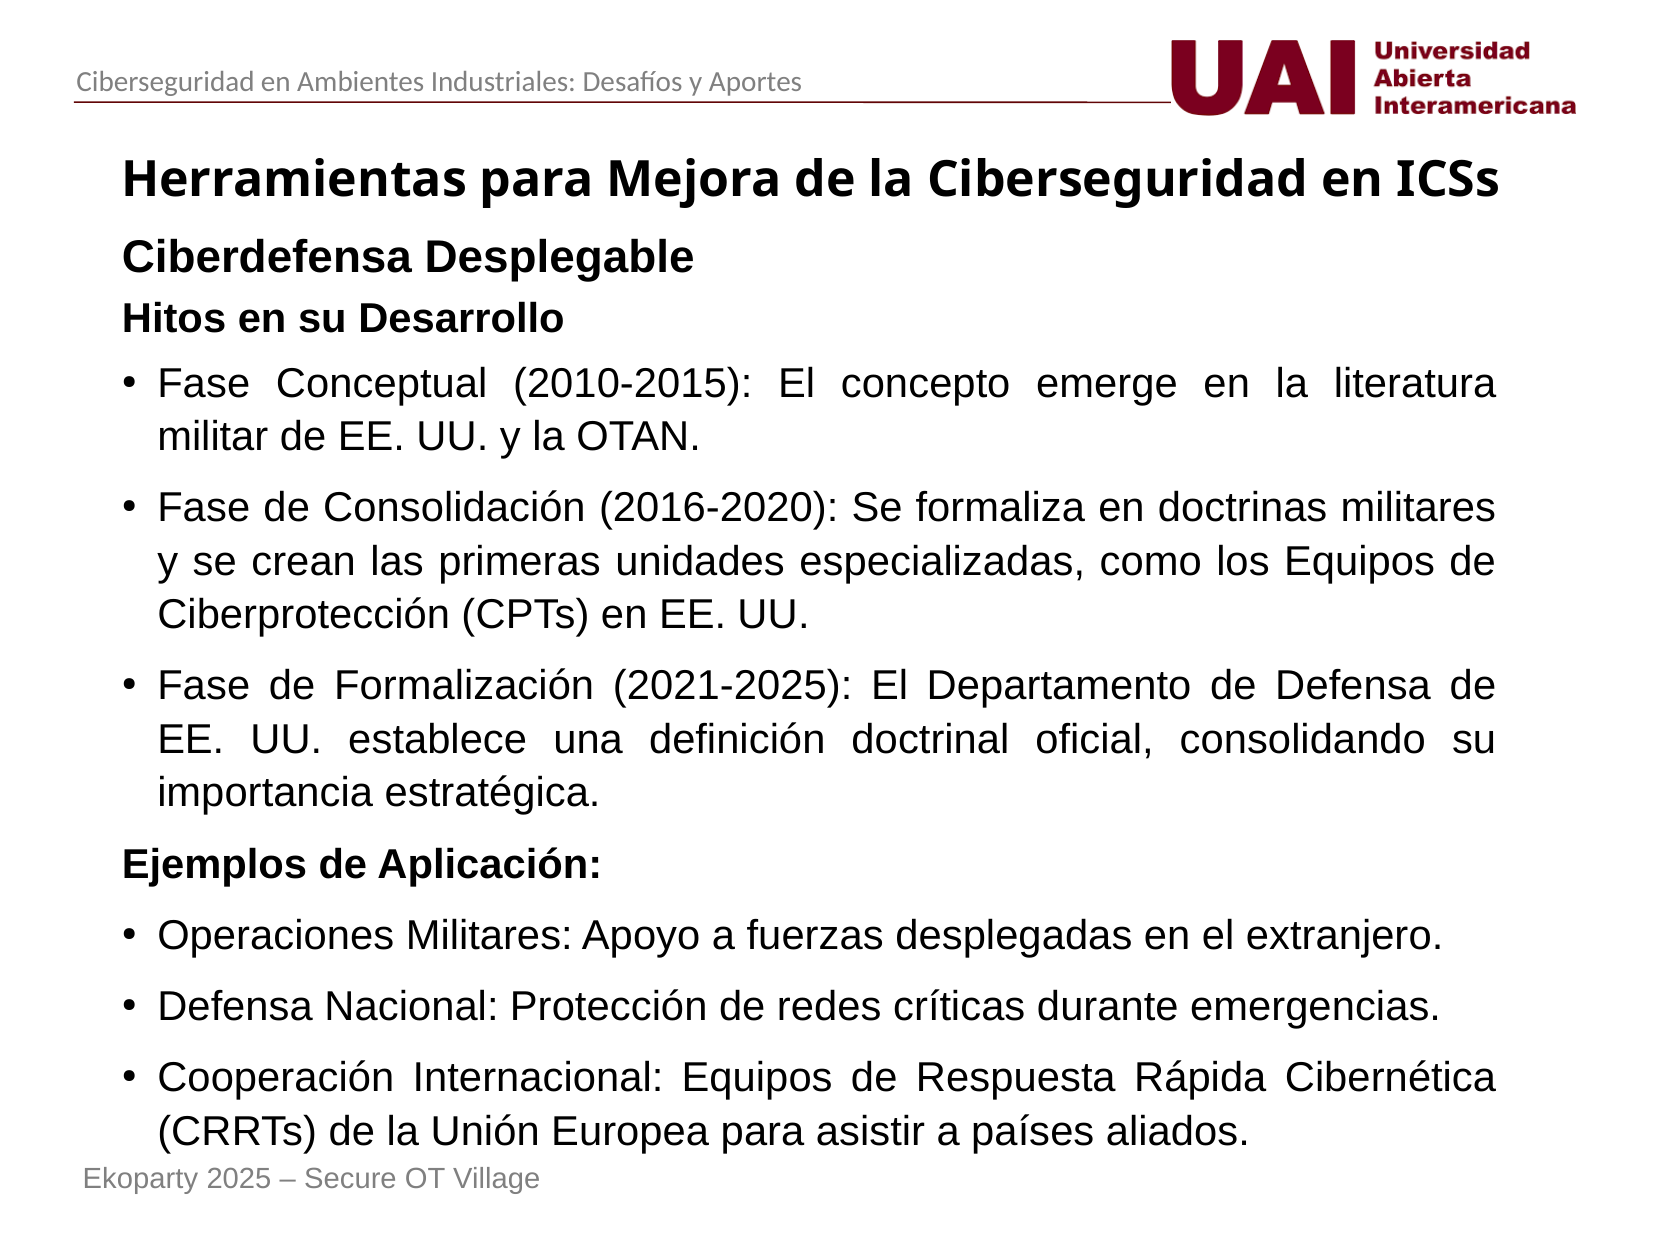

Herramientas para Mejora de la Ciberseguridad en ICSs
Ciberdefensa Desplegable
Hitos en su Desarrollo
Fase Conceptual (2010-2015): El concepto emerge en la literatura militar de EE. UU. y la OTAN.
Fase de Consolidación (2016-2020): Se formaliza en doctrinas militares y se crean las primeras unidades especializadas, como los Equipos de Ciberprotección (CPTs) en EE. UU.
Fase de Formalización (2021-2025): El Departamento de Defensa de EE. UU. establece una definición doctrinal oficial, consolidando su importancia estratégica.
Ejemplos de Aplicación:
Operaciones Militares: Apoyo a fuerzas desplegadas en el extranjero.
Defensa Nacional: Protección de redes críticas durante emergencias.
Cooperación Internacional: Equipos de Respuesta Rápida Cibernética (CRRTs) de la Unión Europea para asistir a países aliados.